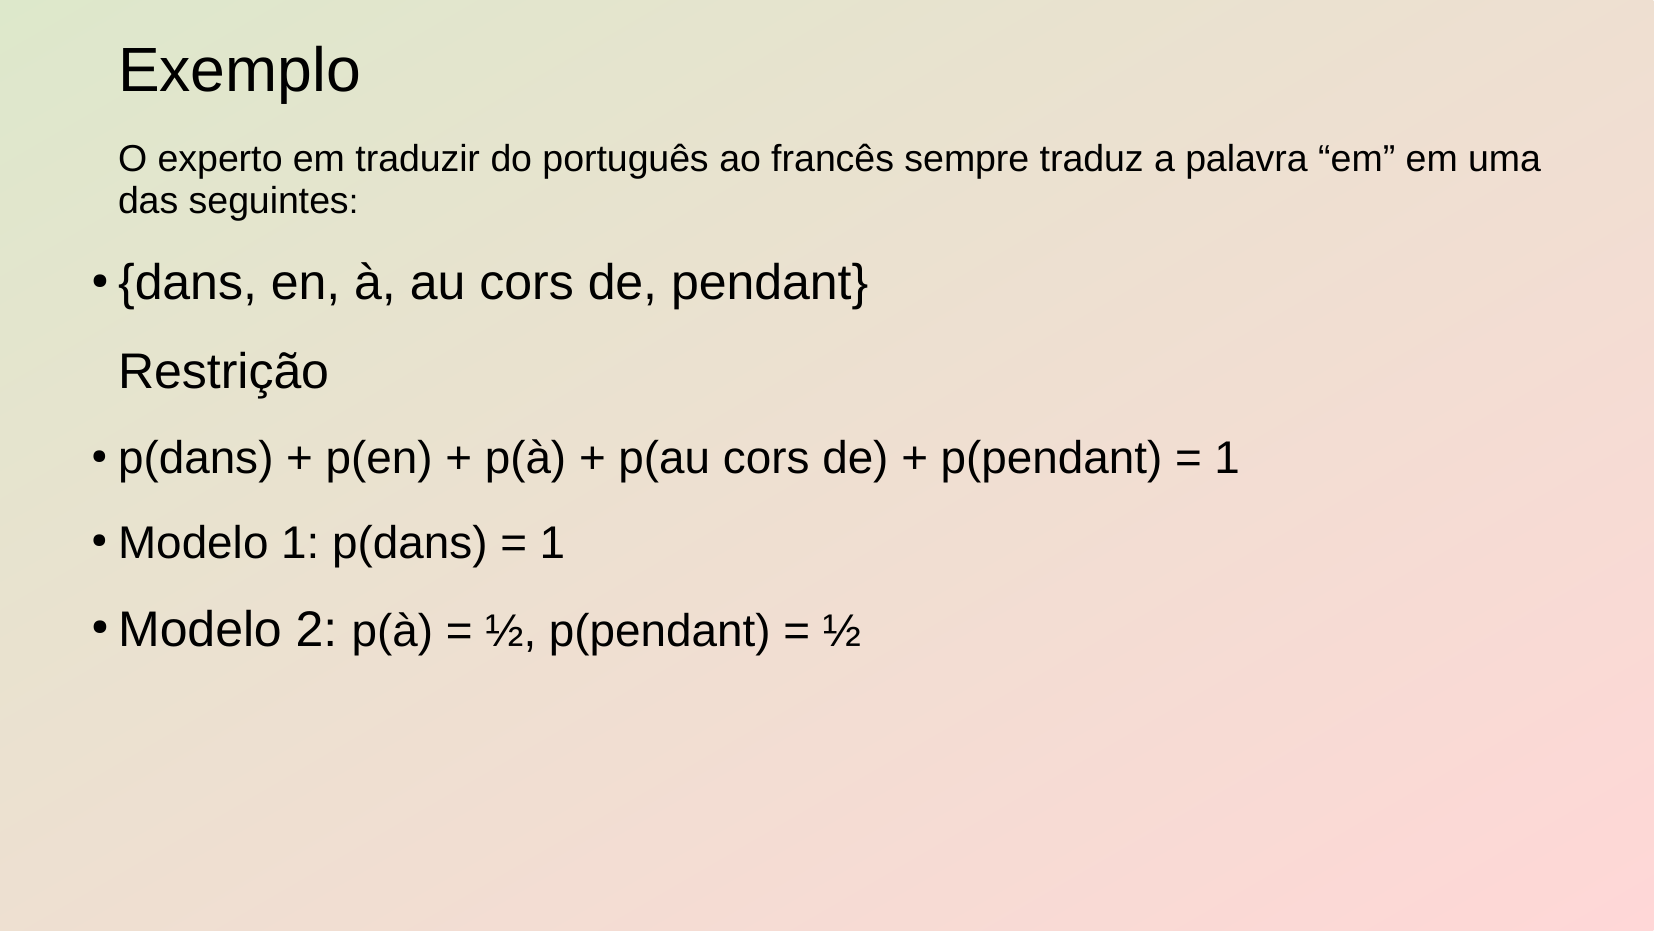

# Exemplo
O experto em traduzir do português ao francês sempre traduz a palavra “em” em uma das seguintes:
{dans, en, à, au cors de, pendant}
Restrição
p(dans) + p(en) + p(à) + p(au cors de) + p(pendant) = 1
Modelo 1: p(dans) = 1
Modelo 2: p(à) = ½, p(pendant) = ½